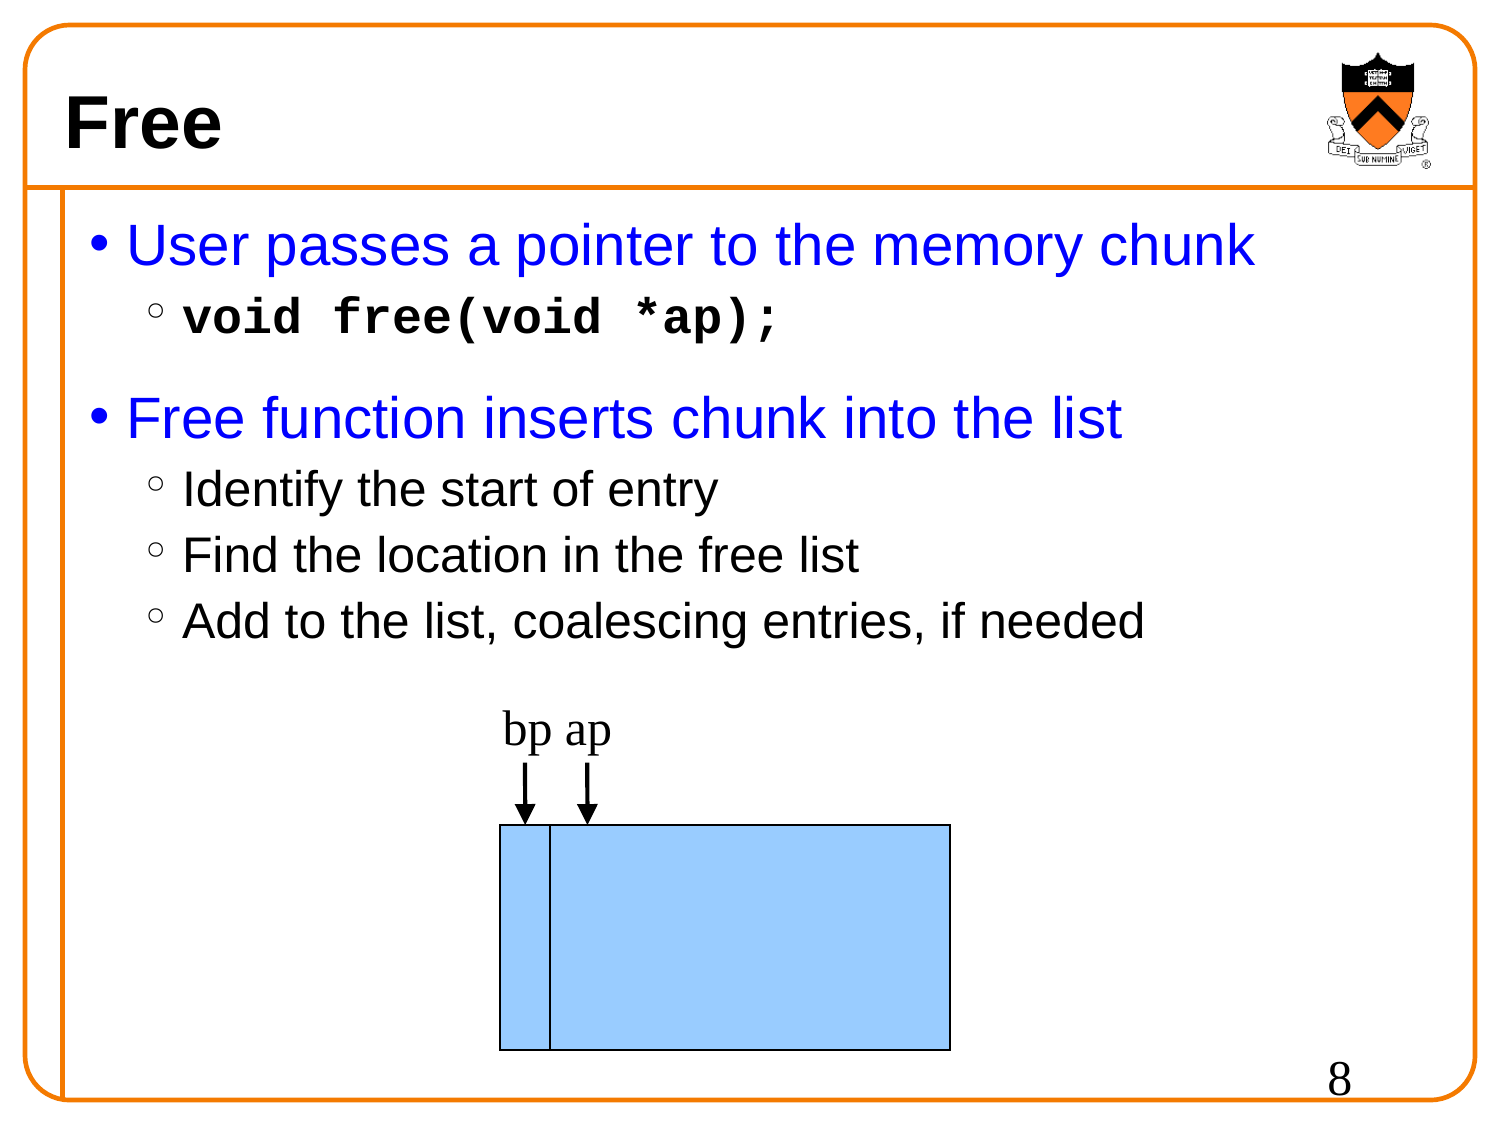

# Free
User passes a pointer to the memory chunk
void free(void *ap);
Free function inserts chunk into the list
Identify the start of entry
Find the location in the free list
Add to the list, coalescing entries, if needed
bp
ap
8